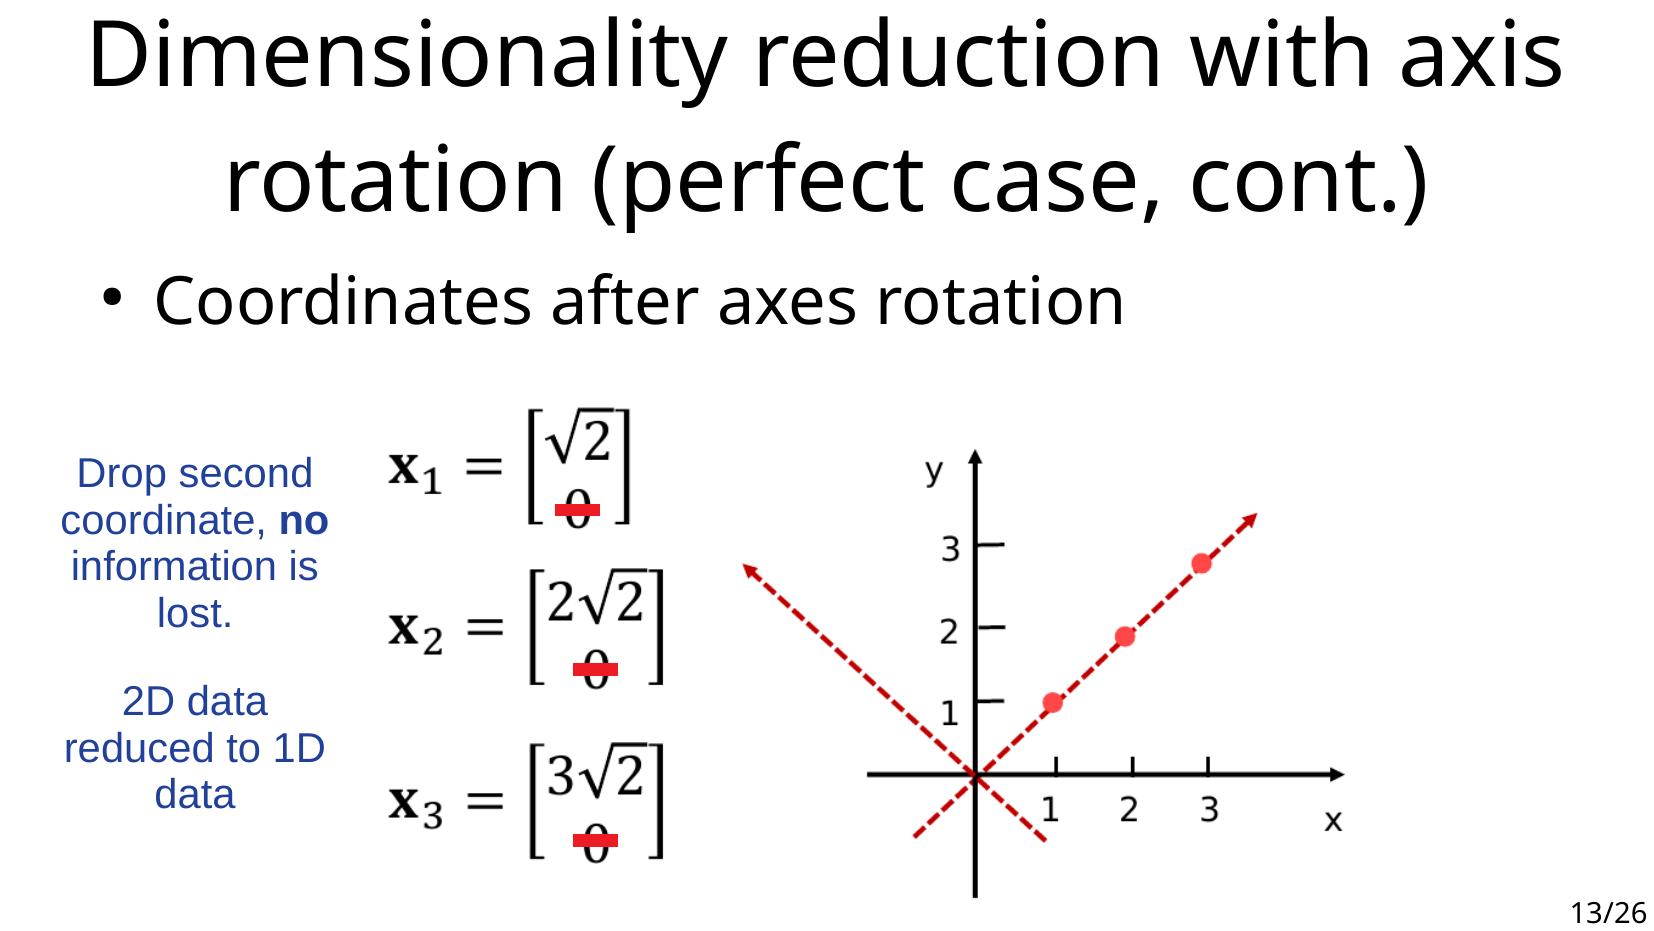

# Dimensionality reduction with axis rotation (perfect case, cont.)
Coordinates after axes rotation
Drop second coordinate, no information is lost.
2D data reduced to 1D data
13